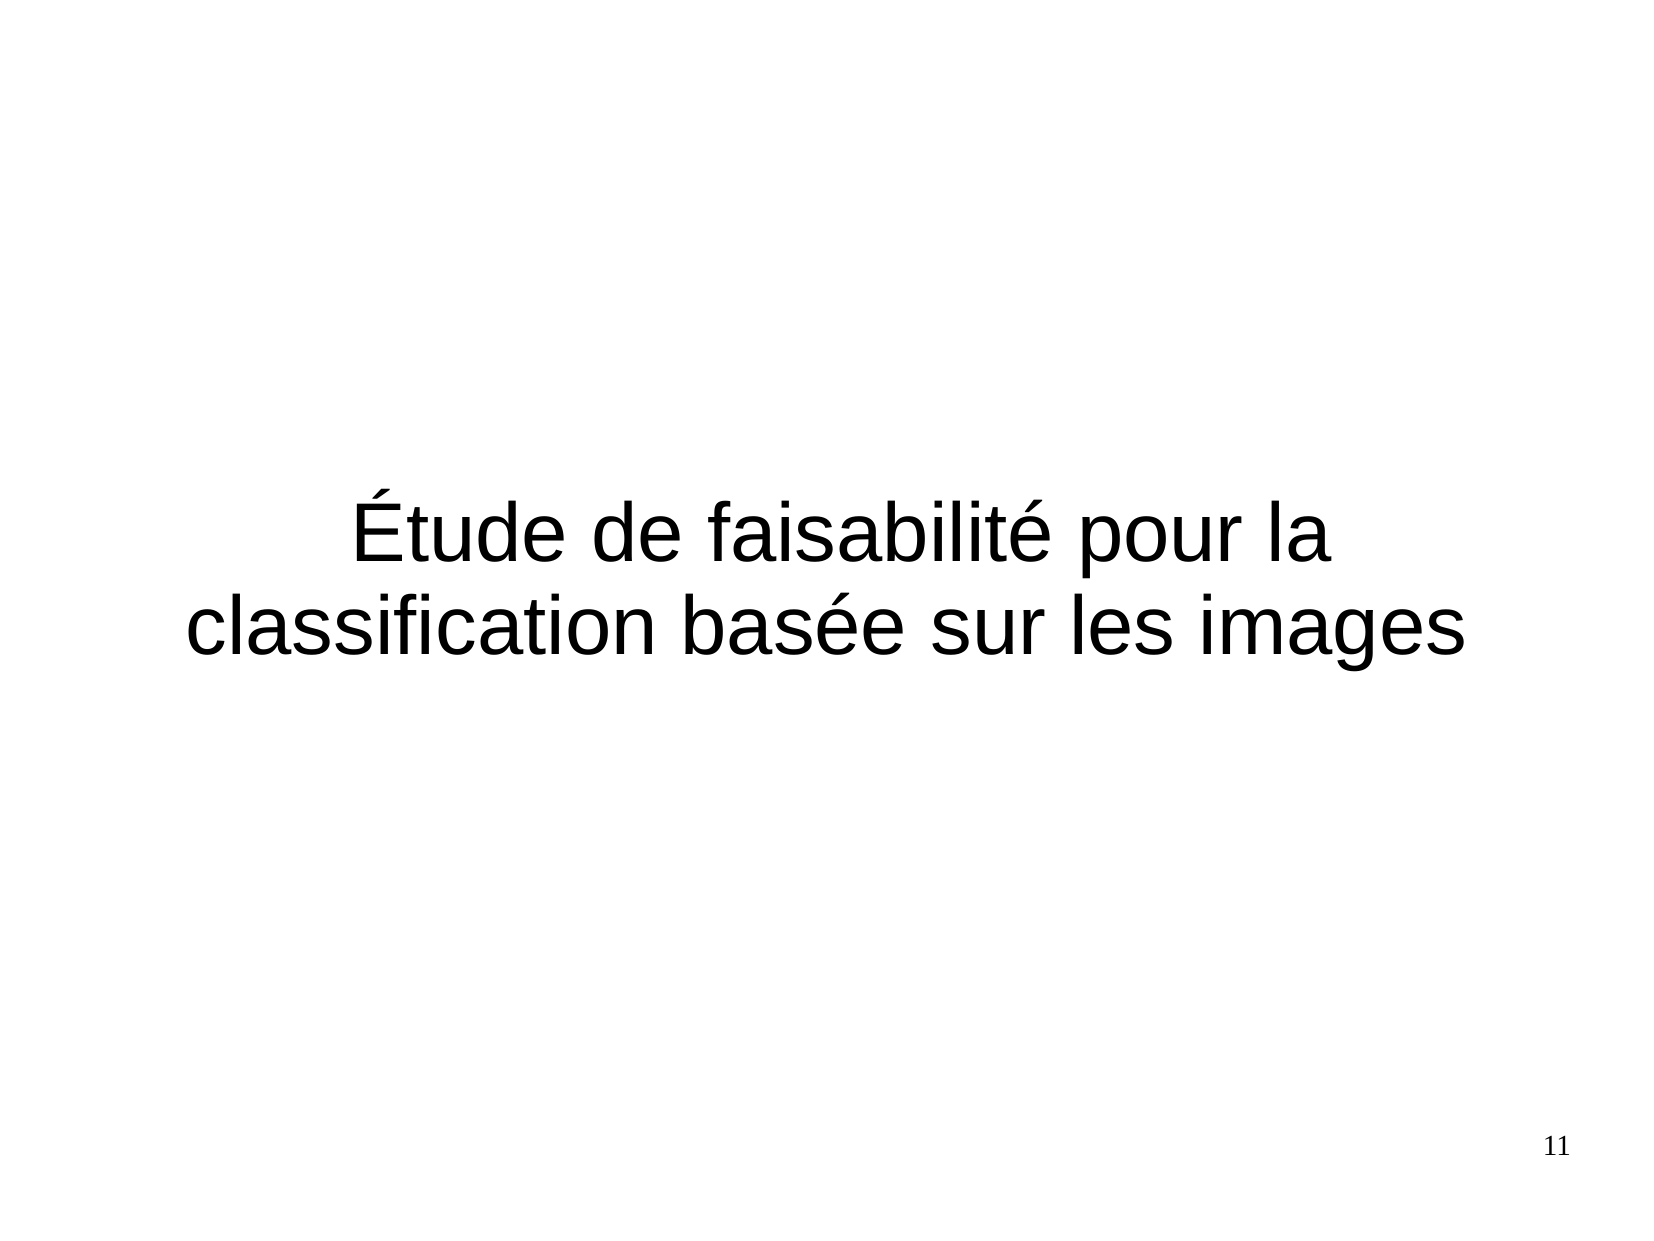

# Étude de faisabilité pour la classification basée sur les images
11